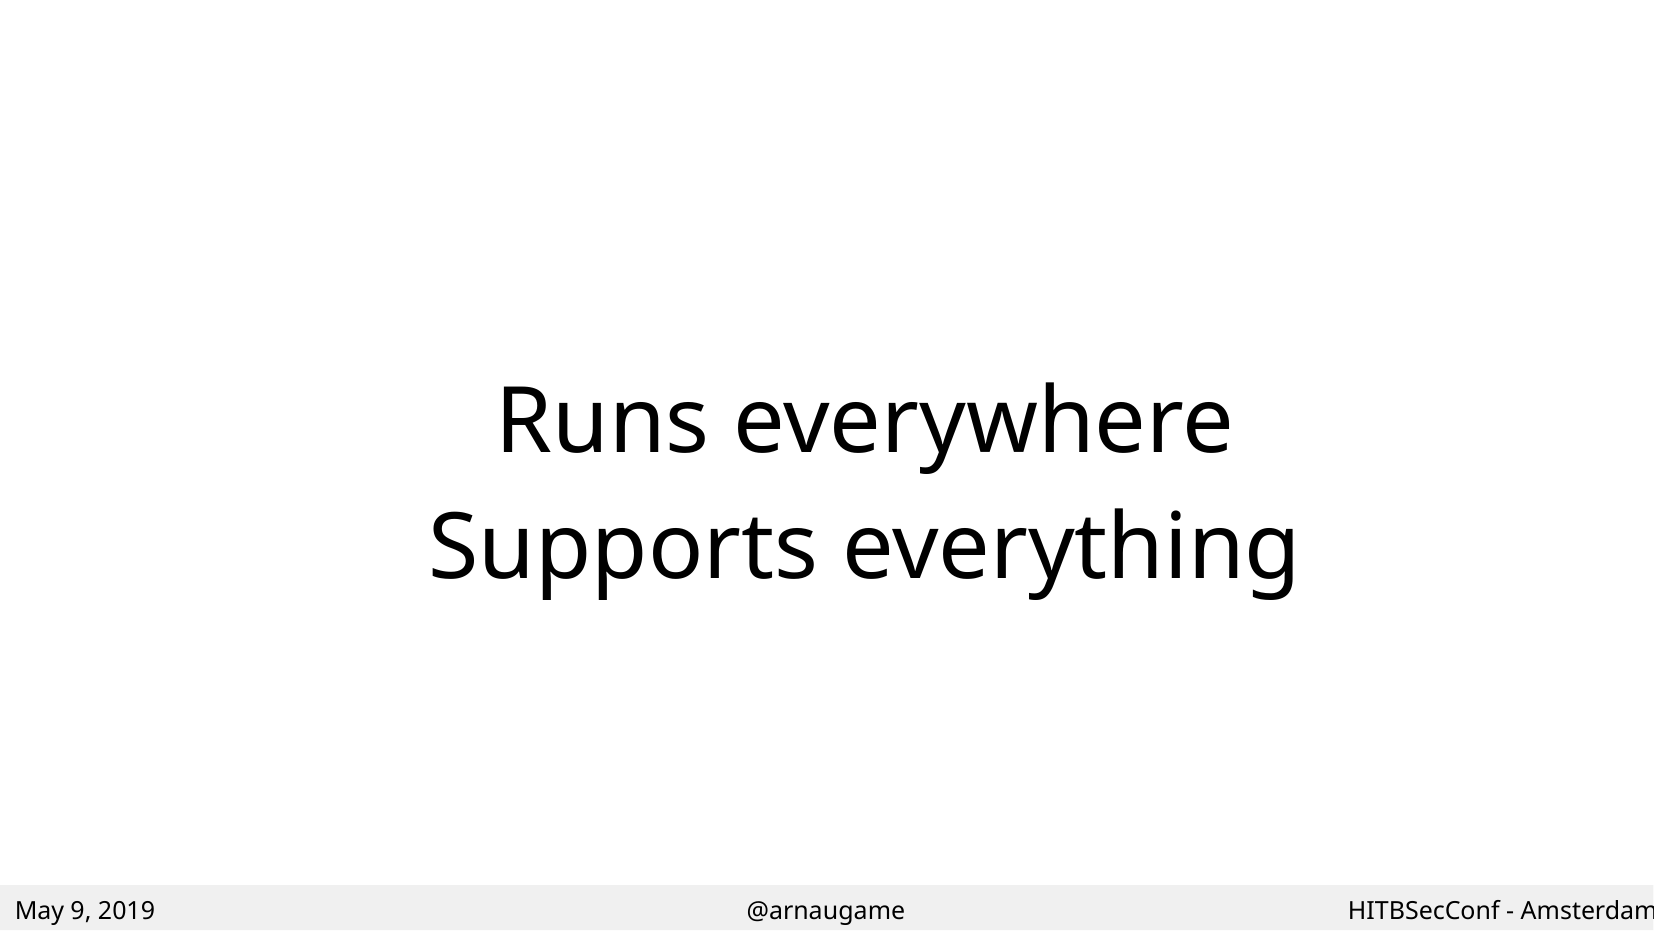

Runs everywhere
Supports everything
May 9, 2019
@arnaugamez
HITBSecConf - Amsterdam